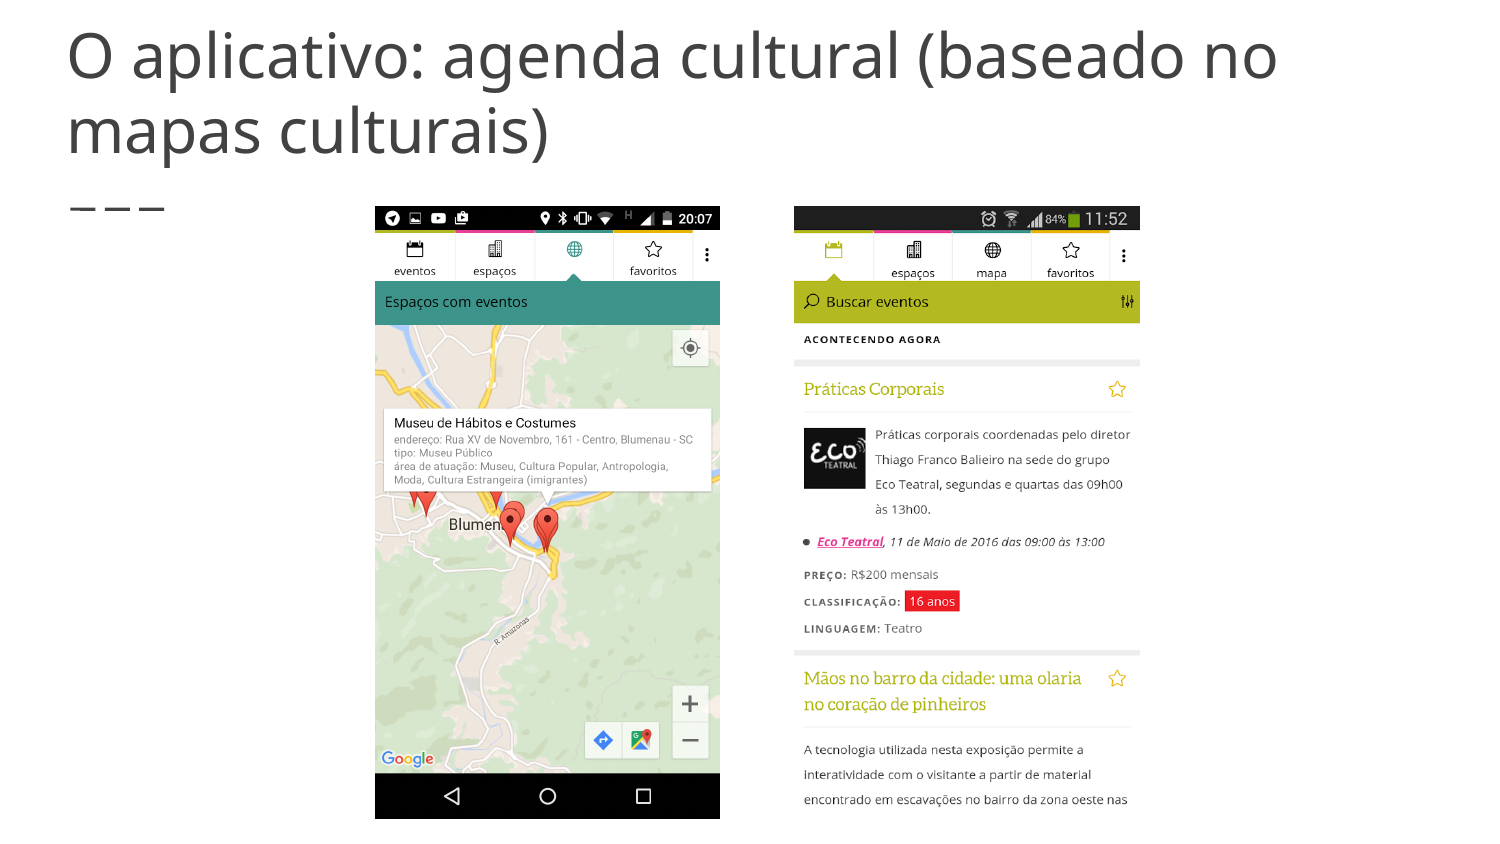

# O aplicativo: agenda cultural (baseado no mapas culturais)